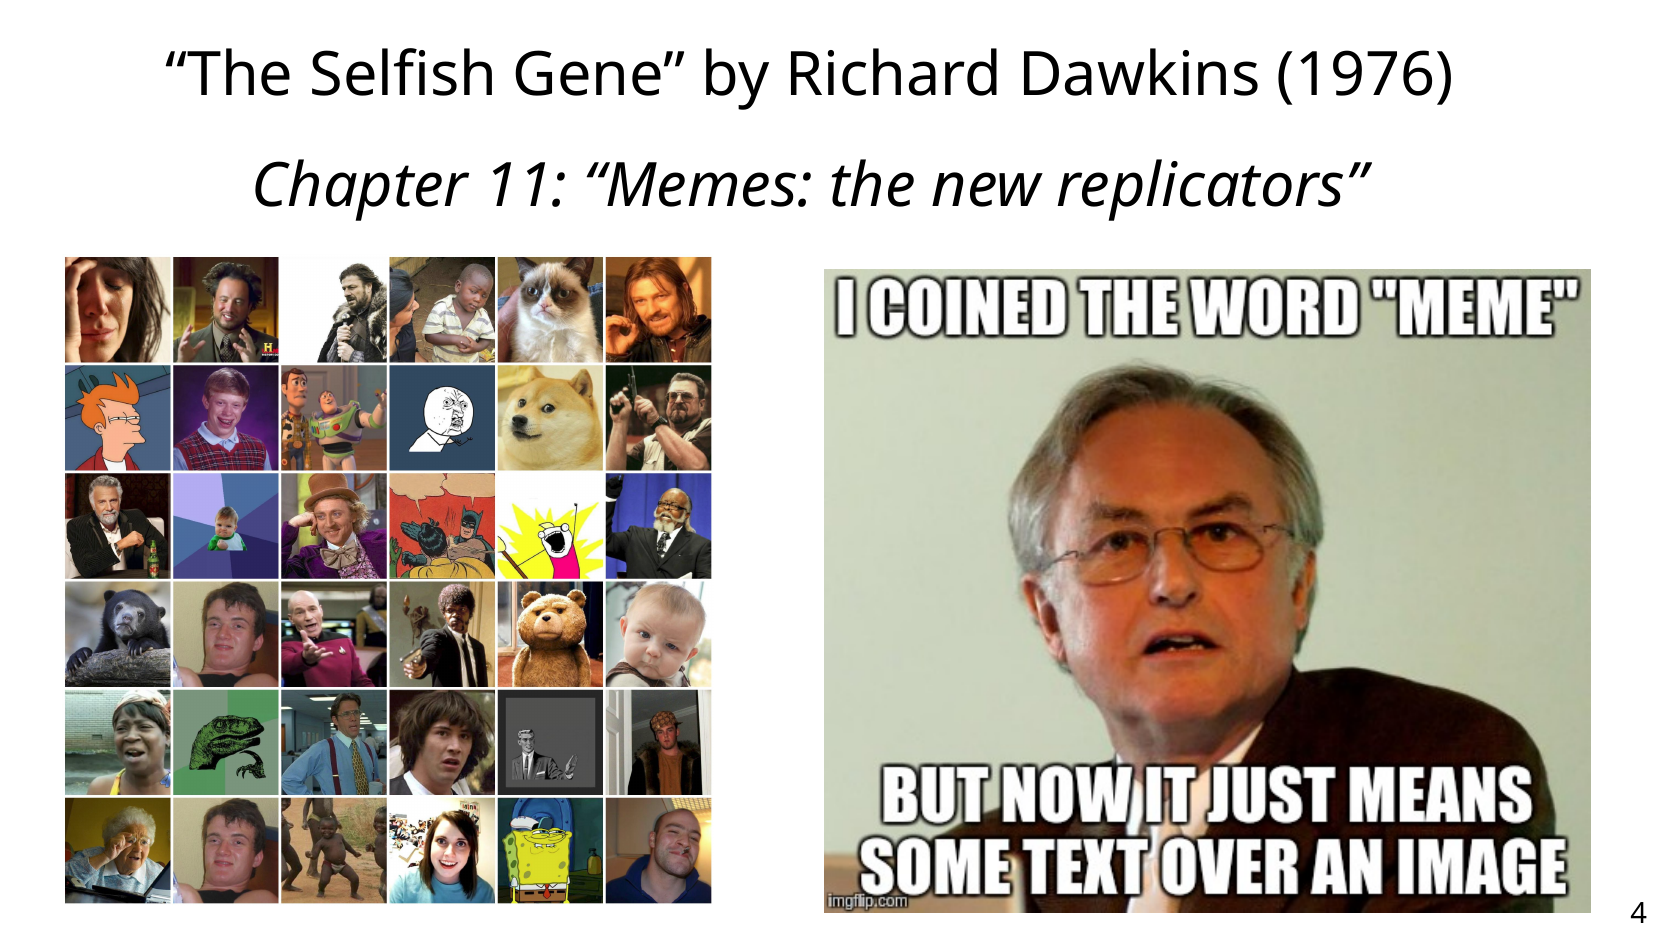

# “The Selfish Gene” by Richard Dawkins (1976)
Chapter 11: “Memes: the new replicators”
4